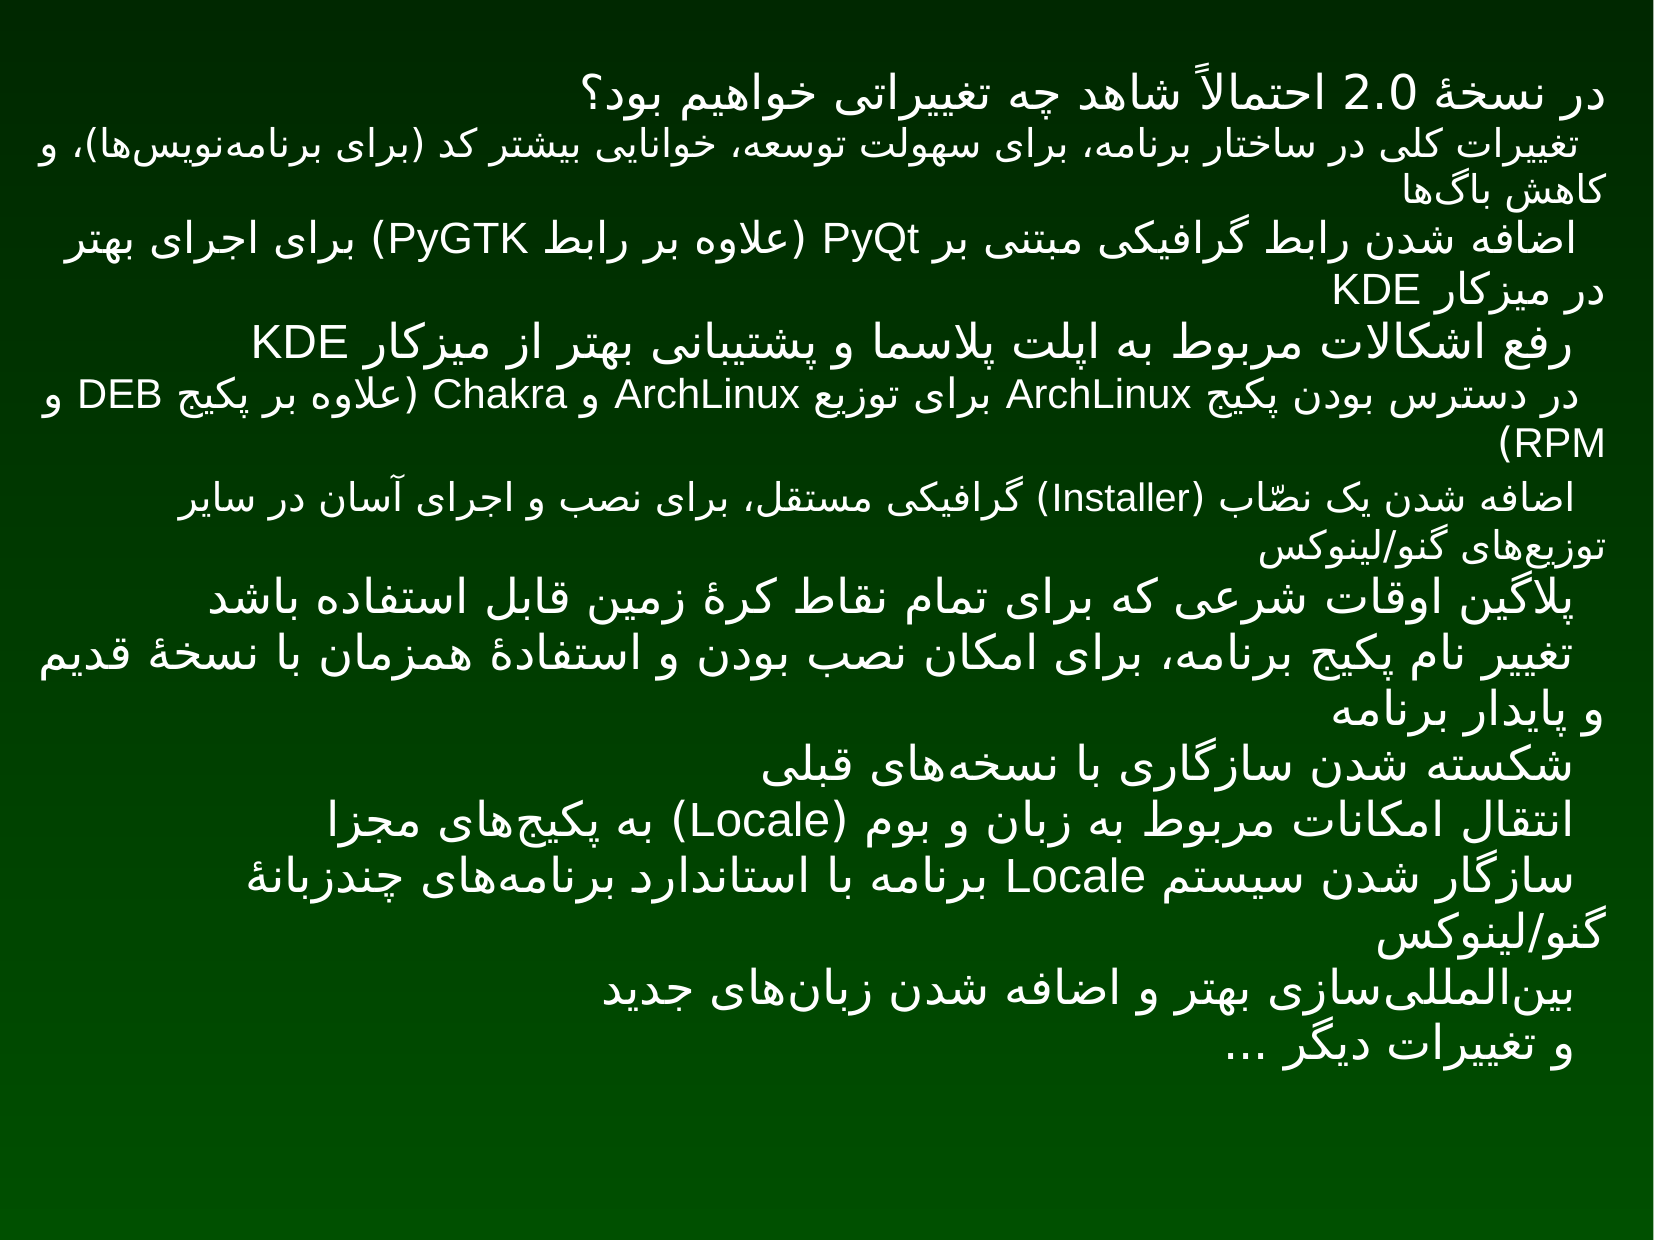

در نسخهٔ 2.0 احتمالاً شاهد چه تغییراتی خواهیم بود؟
 تغییرات کلی در ساختار برنامه، برای سهولت توسعه، خوانایی بیشتر کد (برای برنامه‌نویس‌ها)، و کاهش باگ‌ها
 اضافه شدن رابط گرافیکی مبتنی بر PyQt (علاوه بر رابط PyGTK) برای اجرای بهتر در میزکار KDE
 رفع اشکالات مربوط به اپلت پلاسما و پشتیبانی بهتر از میزکار KDE
 در دسترس بودن پکیج ArchLinux برای توزیع ArchLinux و Chakra (علاوه بر پکیج DEB و RPM)
 اضافه شدن یک نصّاب (Installer) گرافیکی مستقل، برای نصب و اجرای آسان در سایر توزیع‌های گنو/لینوکس
 پلاگین اوقات شرعی که برای تمام نقاط کرهٔ زمین قابل استفاده باشد
 تغییر نام پکیج برنامه، برای امکان نصب بودن و استفادهٔ همزمان با نسخهٔ قدیم و پایدار برنامه
 شکسته شدن سازگاری با نسخه‌های قبلی
 انتقال امکانات مربوط به زبان و بوم (Locale) به پکیج‌های مجزا
 سازگار شدن سیستم Locale برنامه با استاندارد برنامه‌های چندزبانهٔ گنو/لینوکس
 بین‌المللی‌سازی بهتر و اضافه شدن زبان‌های جدید
 و تغییرات دیگر ...